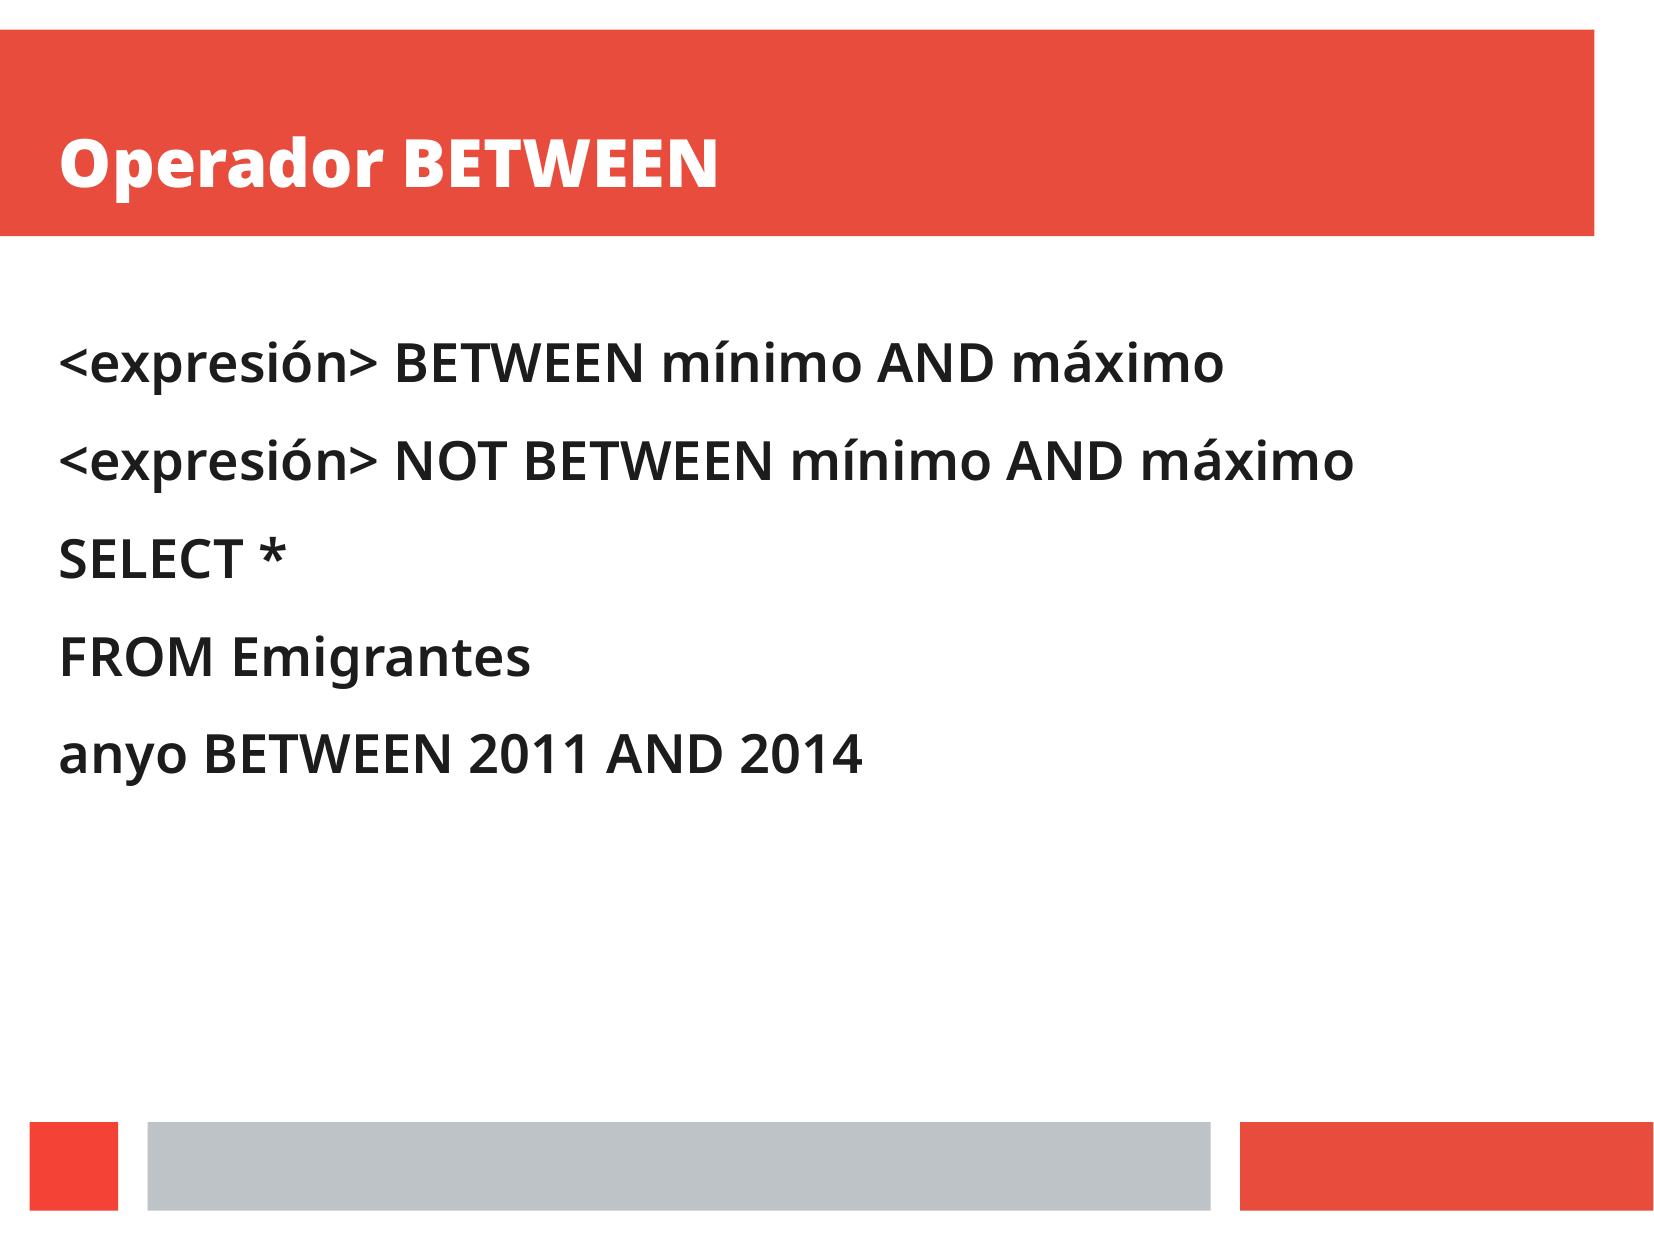

# Operador BETWEEN
<expresión> BETWEEN mínimo AND máximo
<expresión> NOT BETWEEN mínimo AND máximo
SELECT *
FROM Emigrantes
anyo BETWEEN 2011 AND 2014